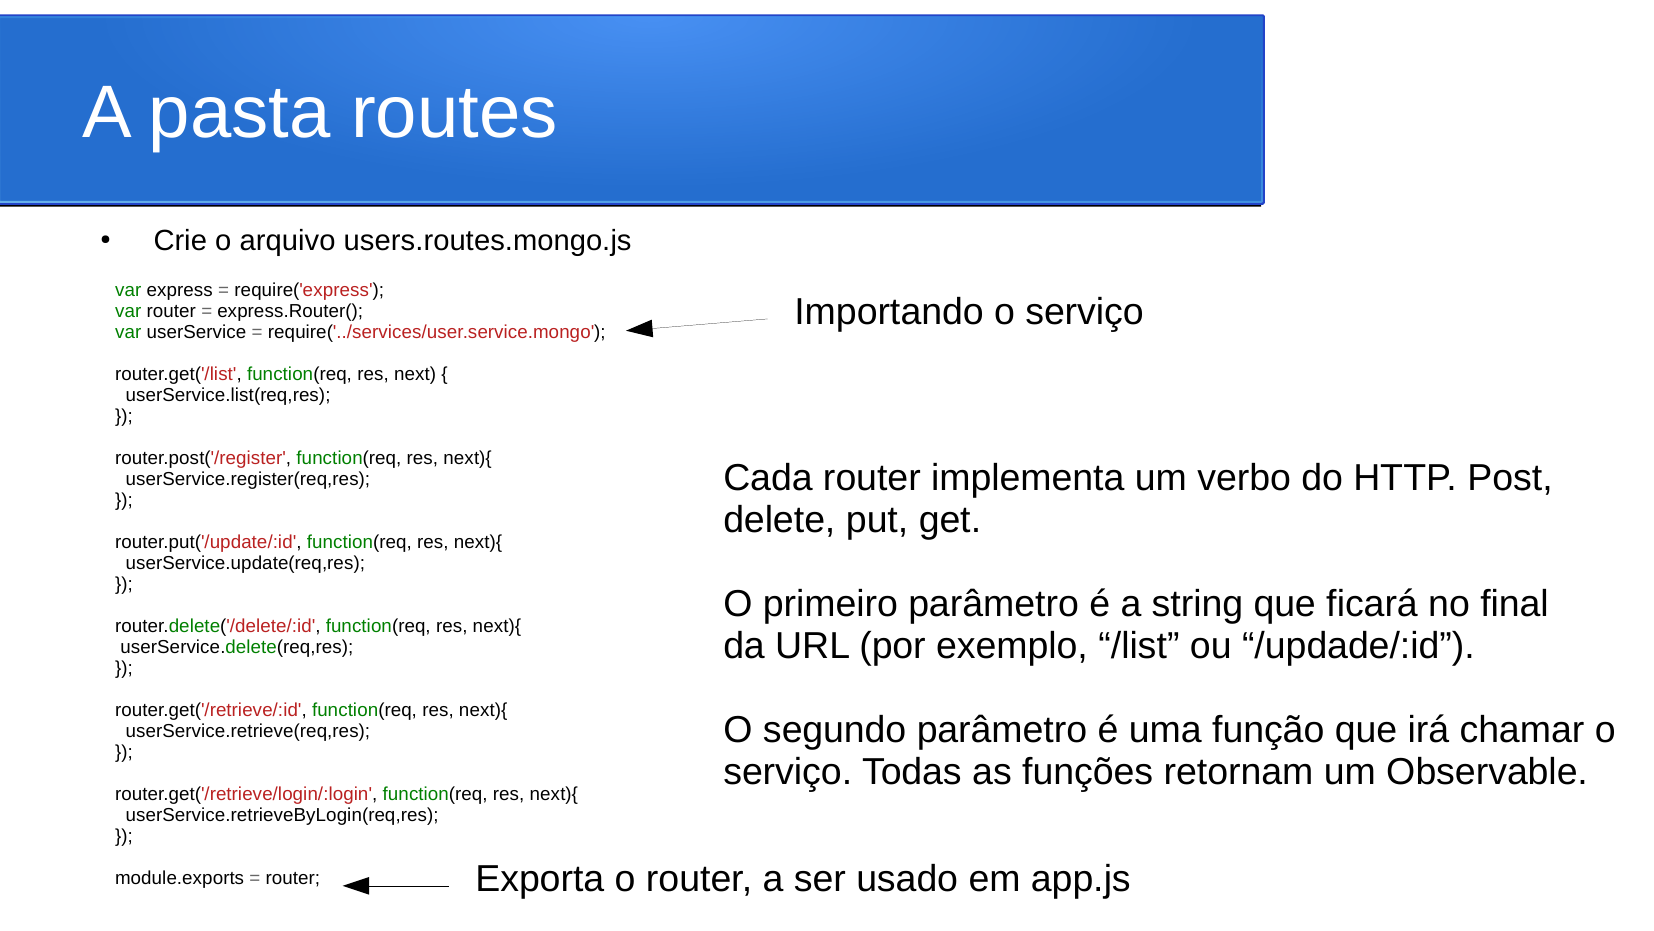

# A pasta routes
Crie o arquivo users.routes.mongo.js
var express = require('express');
var router = express.Router();
var userService = require('../services/user.service.mongo');
router.get('/list', function(req, res, next) {
 userService.list(req,res);
});
router.post('/register', function(req, res, next){
 userService.register(req,res);
});
router.put('/update/:id', function(req, res, next){
 userService.update(req,res);
});
router.delete('/delete/:id', function(req, res, next){
 userService.delete(req,res);
});
router.get('/retrieve/:id', function(req, res, next){
 userService.retrieve(req,res);
});
router.get('/retrieve/login/:login', function(req, res, next){
 userService.retrieveByLogin(req,res);
});
module.exports = router;
Importando o serviço
Cada router implementa um verbo do HTTP. Post,
delete, put, get.
O primeiro parâmetro é a string que ficará no final
da URL (por exemplo, “/list” ou “/updade/:id”).
O segundo parâmetro é uma função que irá chamar o
serviço. Todas as funções retornam um Observable.
Exporta o router, a ser usado em app.js